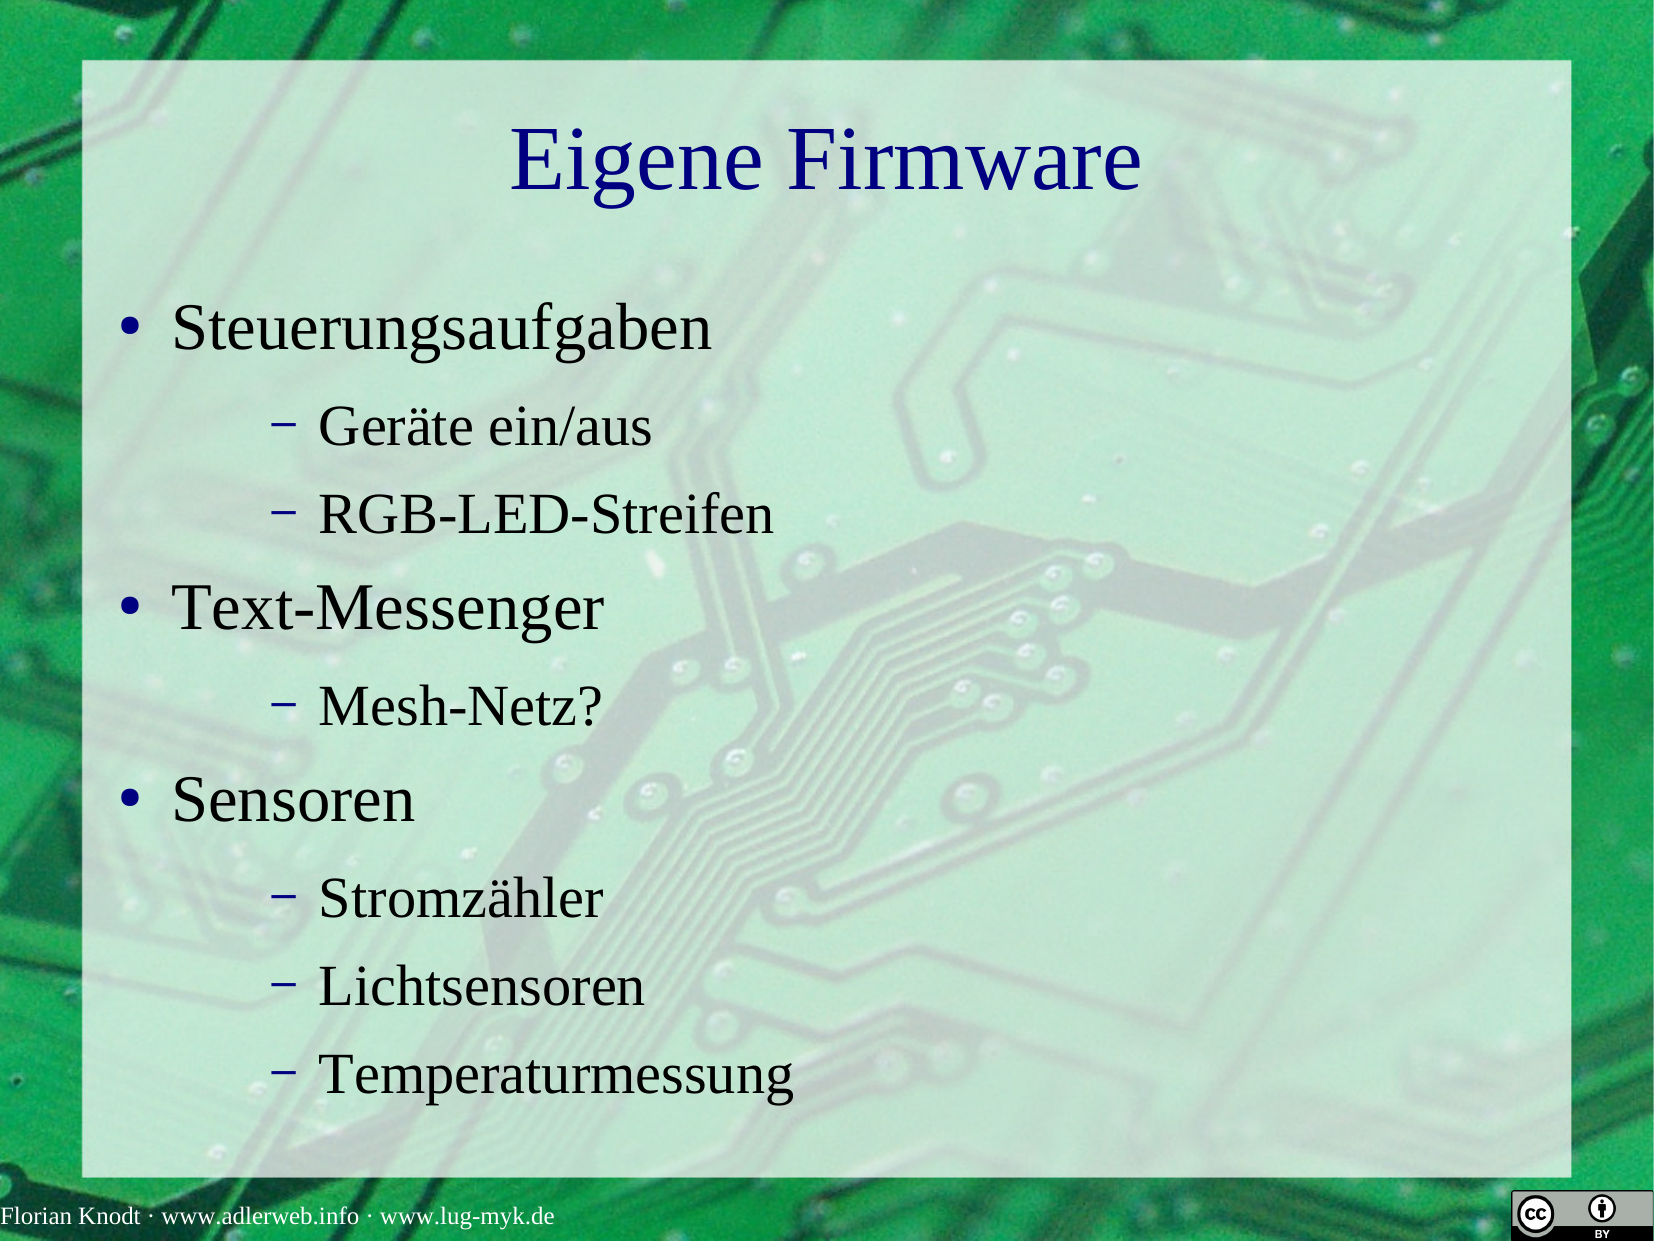

# Eigene Firmware
Steuerungsaufgaben
Geräte ein/aus
RGB-LED-Streifen
Text-Messenger
Mesh-Netz?
Sensoren
Stromzähler
Lichtsensoren
Temperaturmessung